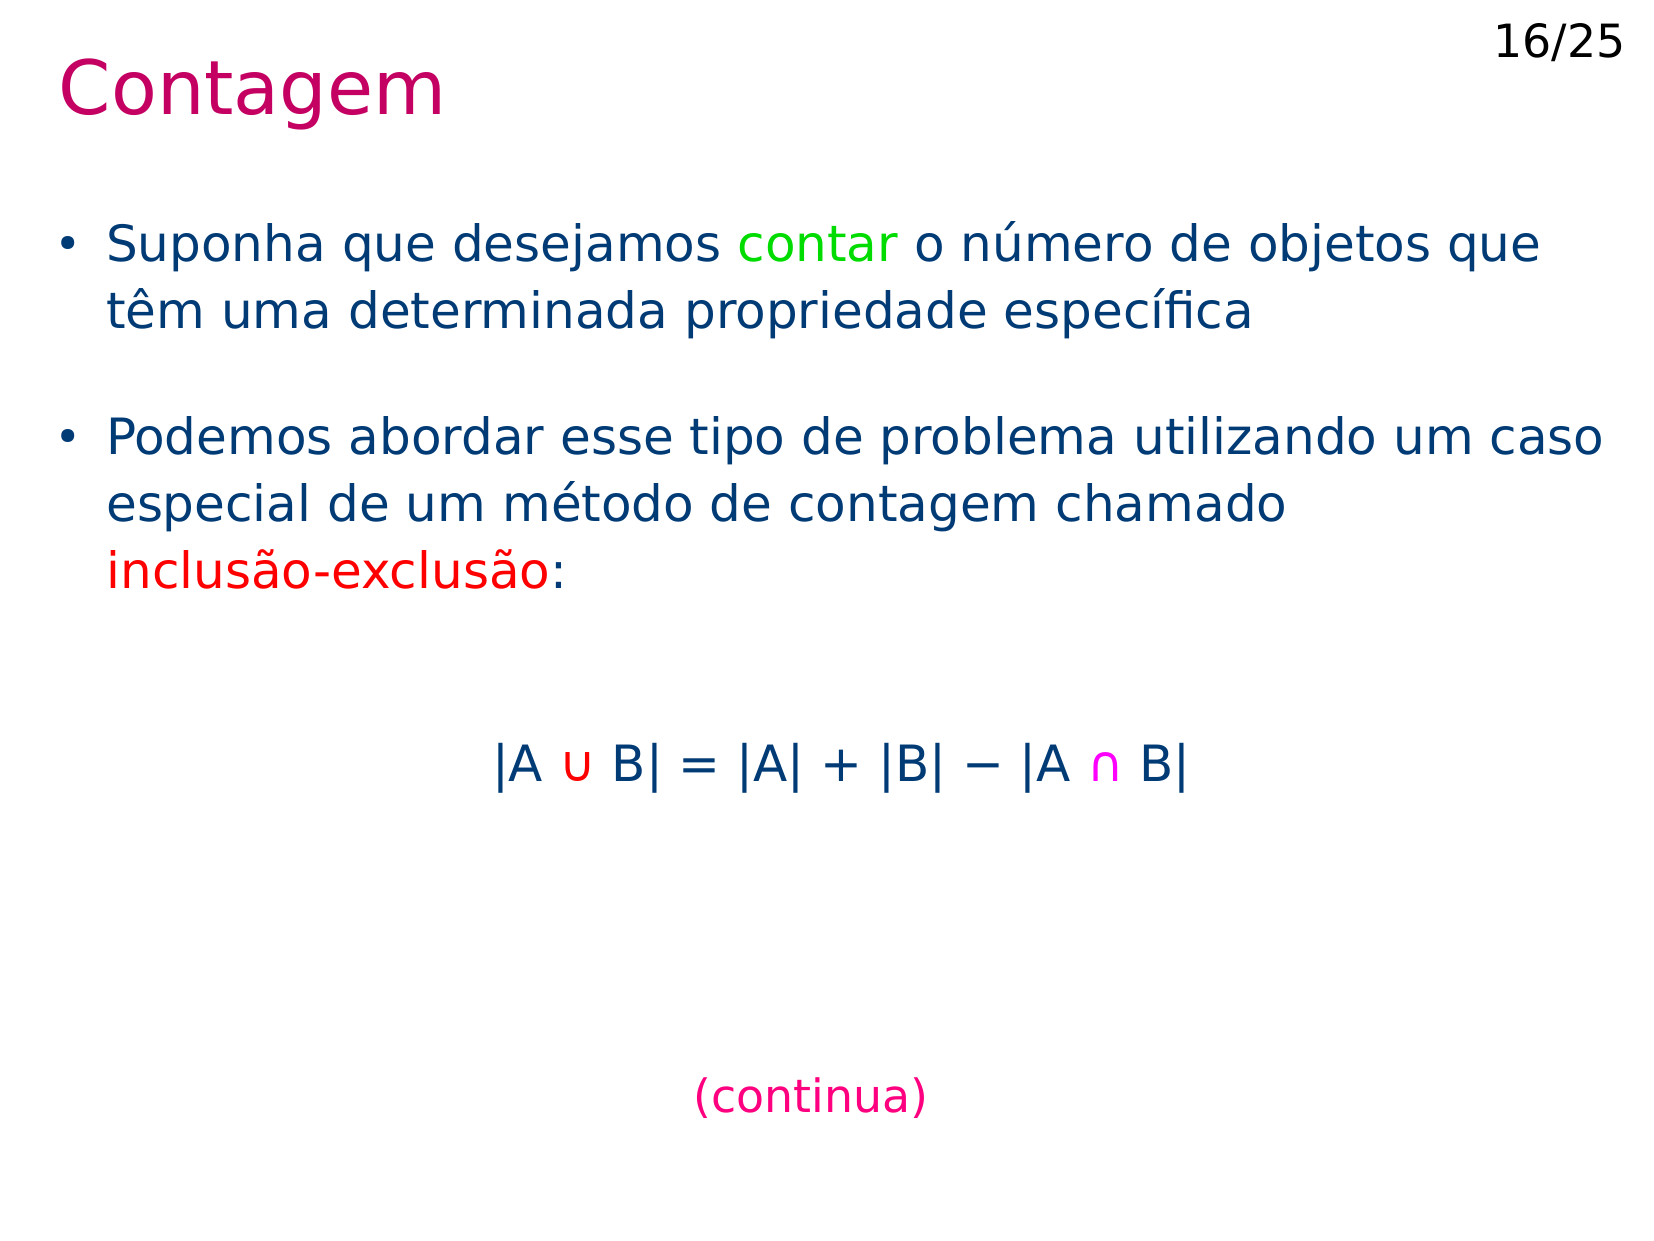

16
# Contagem
Suponha que desejamos contar o número de objetos que têm uma determinada propriedade específica
Podemos abordar esse tipo de problema utilizando um caso especial de um método de contagem chamado
inclusão-exclusão:
|A ∪ B| = |A| + |B| − |A ∩ B|
(continua)